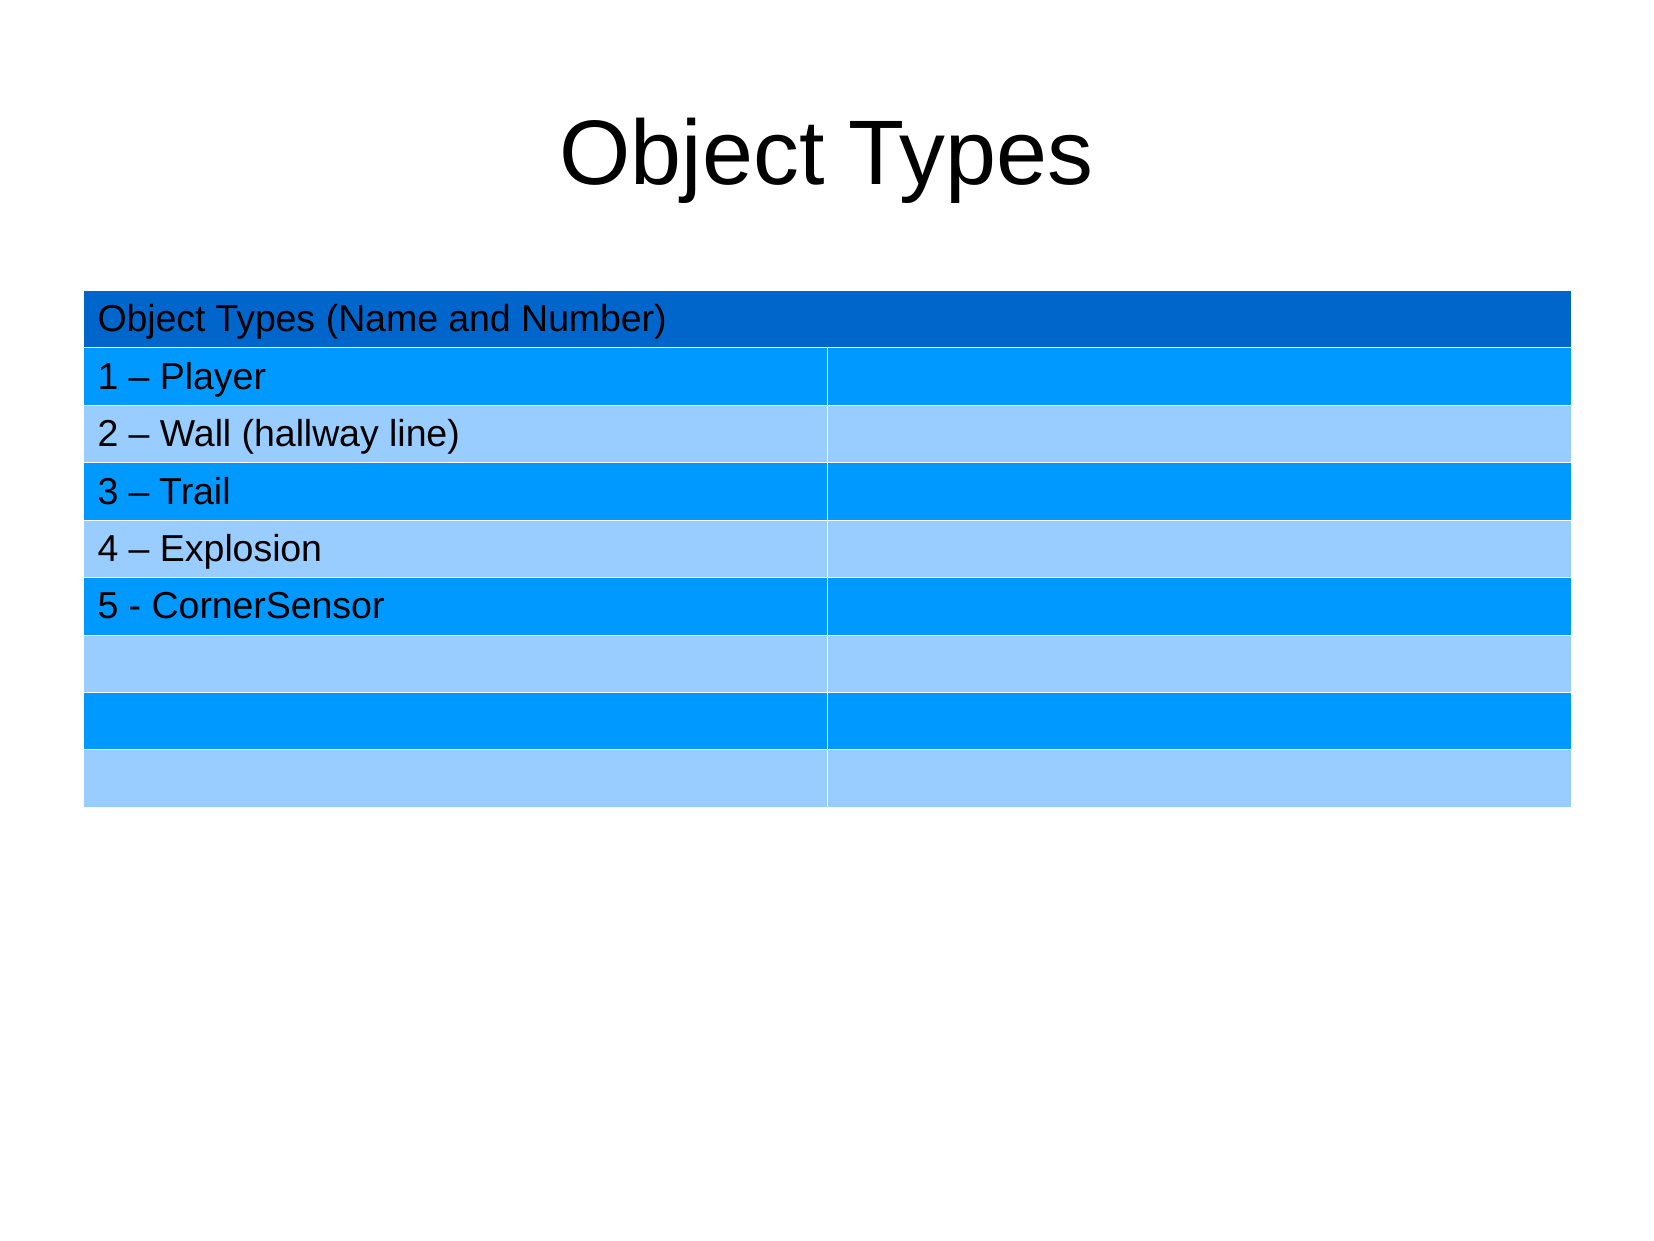

# Object Types
| Object Types (Name and Number) | |
| --- | --- |
| 1 – Player | |
| 2 – Wall (hallway line) | |
| 3 – Trail | |
| 4 – Explosion | |
| 5 - CornerSensor | |
| | |
| | |
| | |